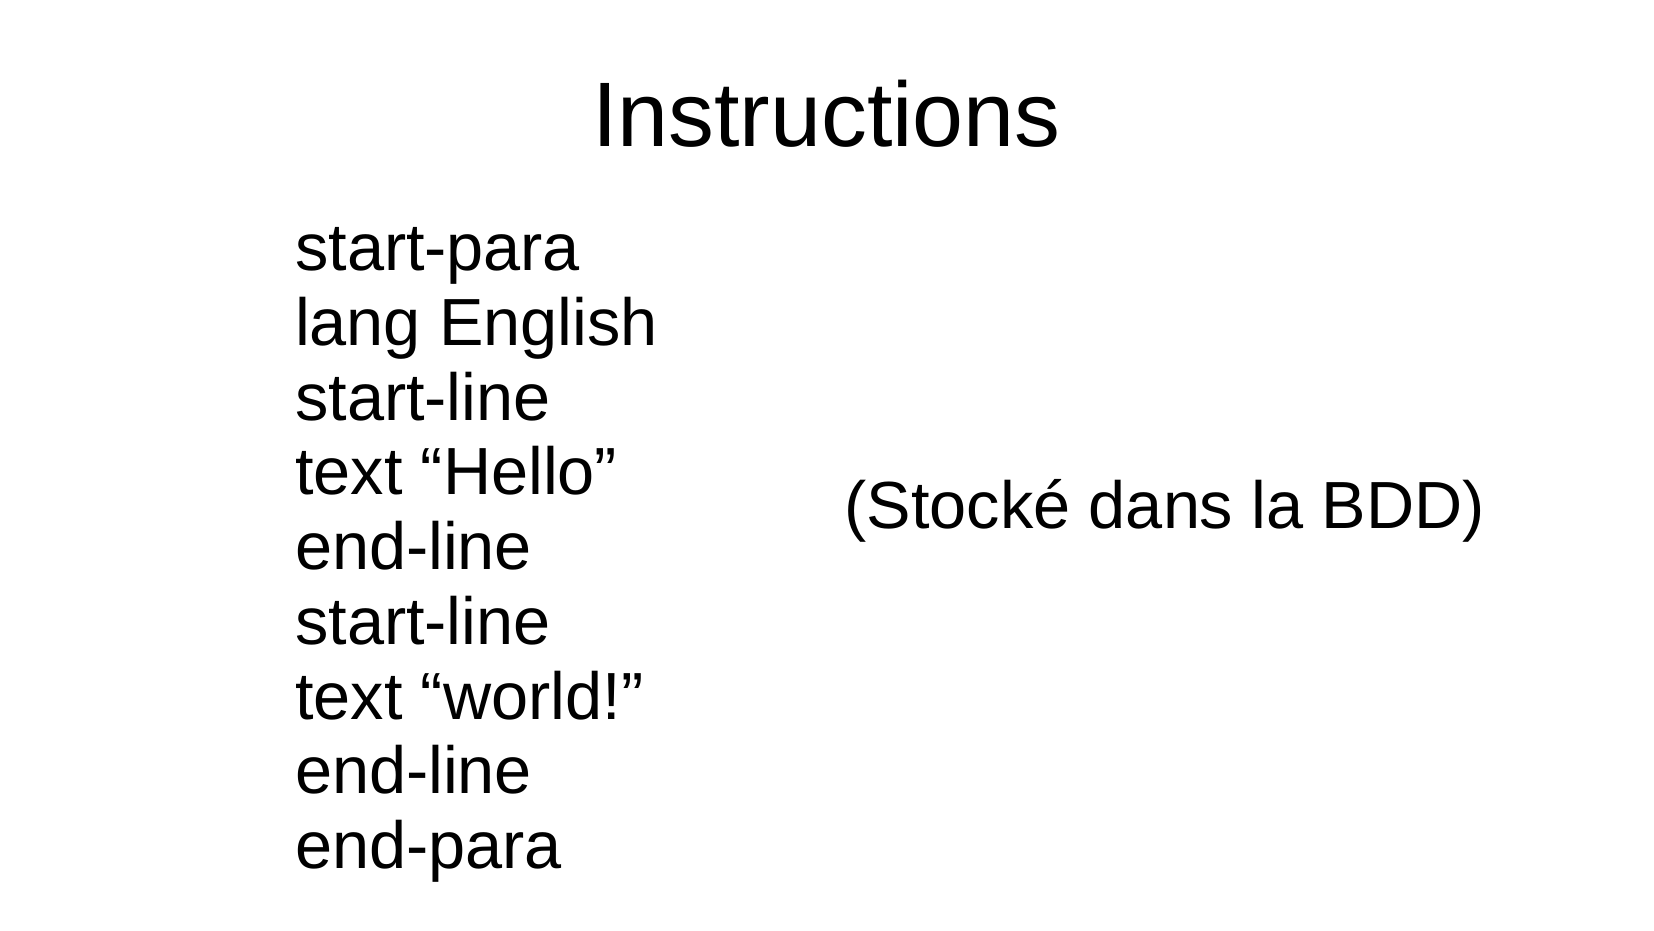

# Instructions
(Stocké dans la BDD)
start-para
lang English
start-line
text “Hello”
end-line
start-line
text “world!”
end-line
end-para